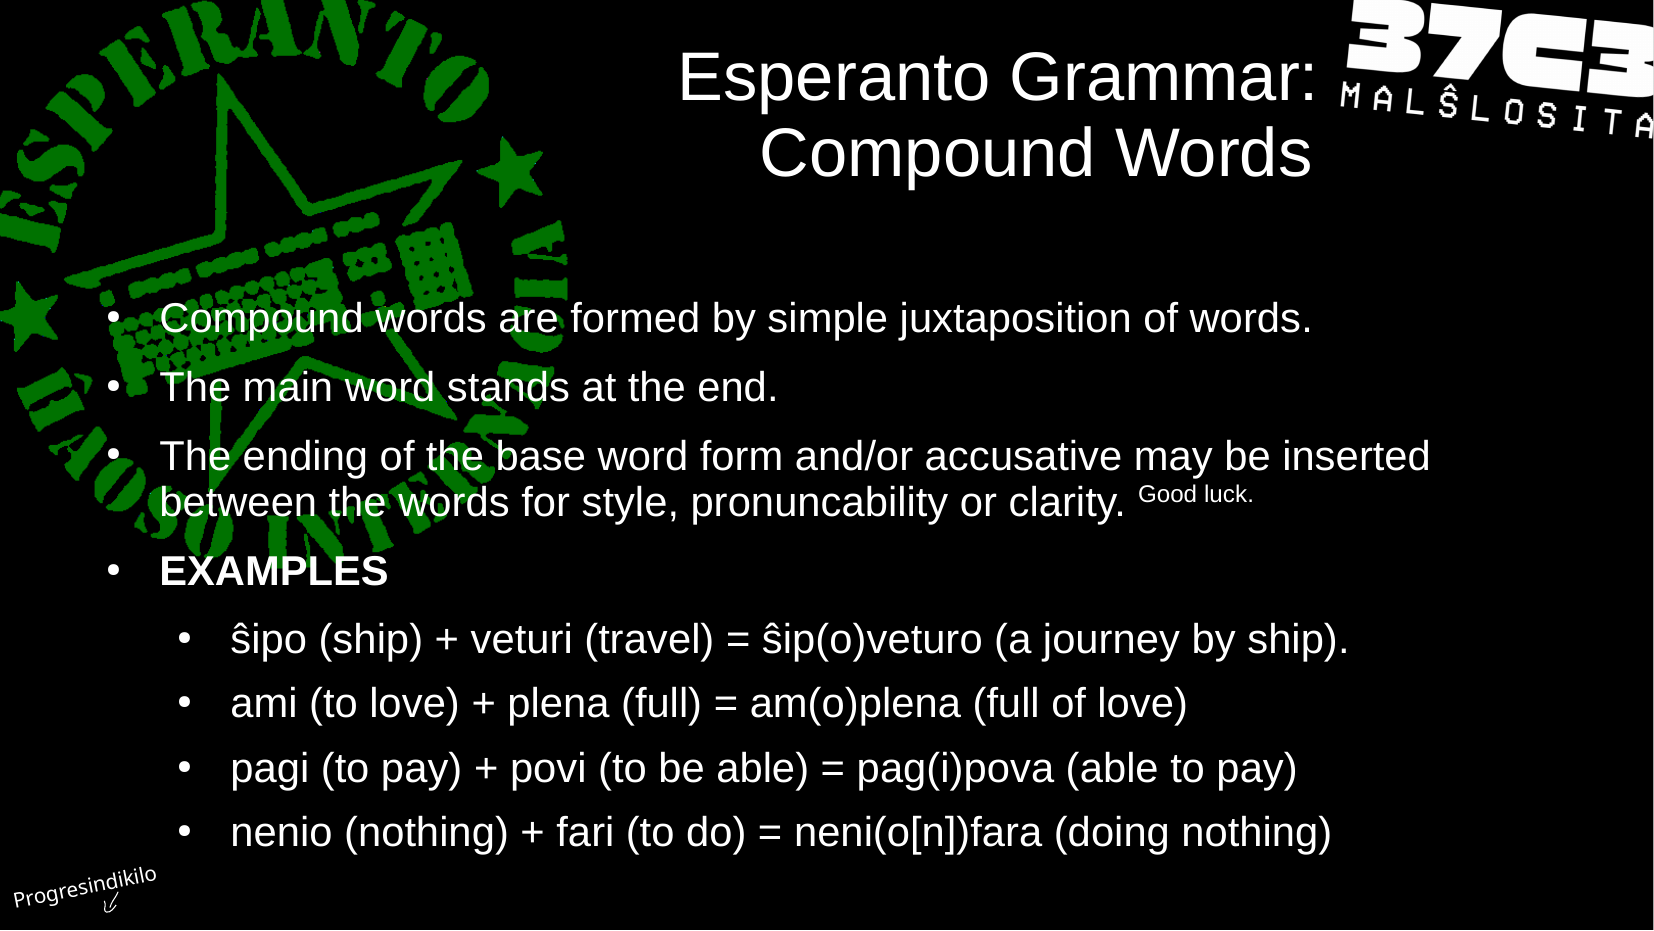

# Esperanto Grammar: Compound Words
Compound words are formed by simple juxtaposition of words.
The main word stands at the end.
The ending of the base word form and/or accusative may be inserted between the words for style, pronuncability or clarity. Good luck.
EXAMPLES
ŝipo (ship) + veturi (travel) = ŝip(o)veturo (a journey by ship).
ami (to love) + plena (full) = am(o)plena (full of love)
pagi (to pay) + povi (to be able) = pag(i)pova (able to pay)
nenio (nothing) + fari (to do) = neni(o[n])fara (doing nothing)